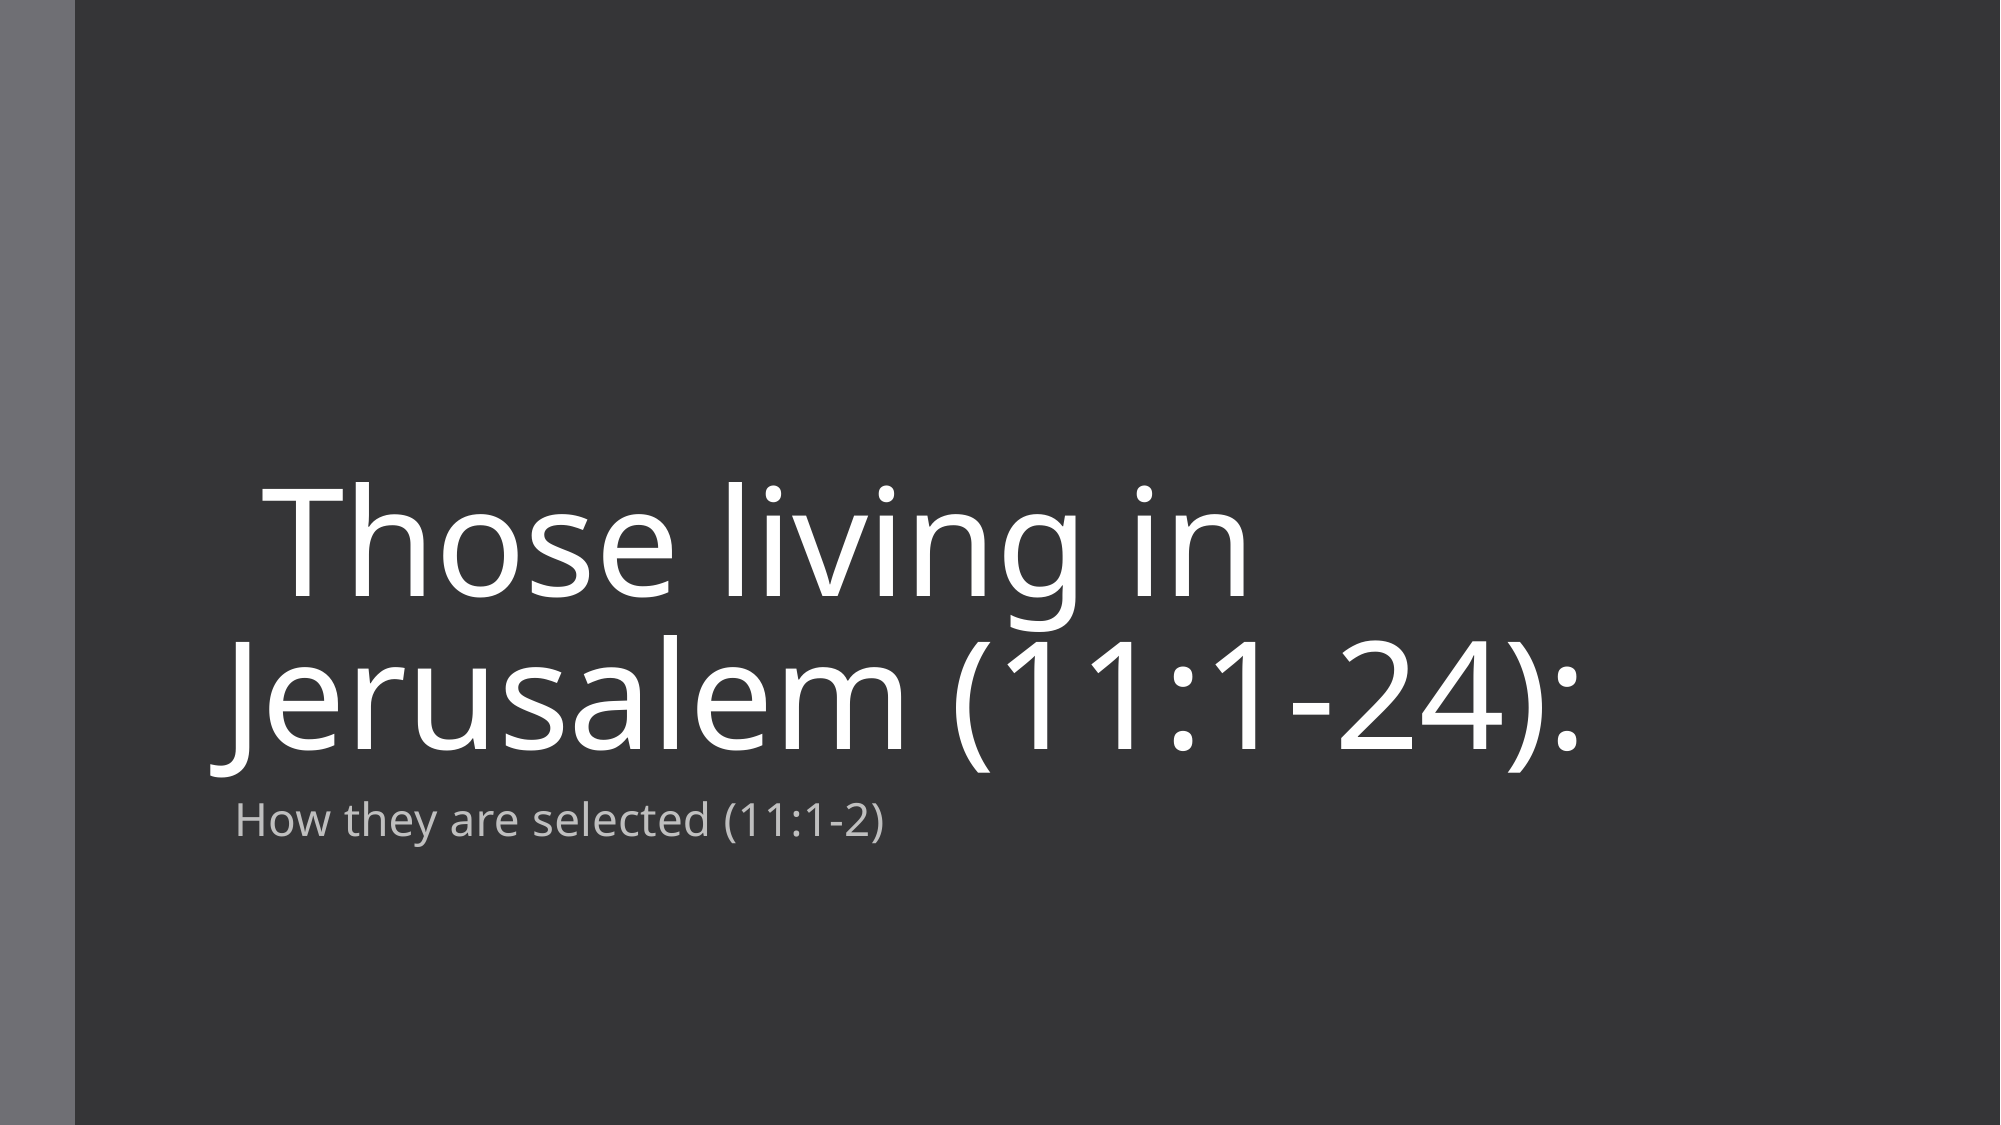

# Those living in Jerusalem (11:1-24):
 How they are selected (11:1-2)